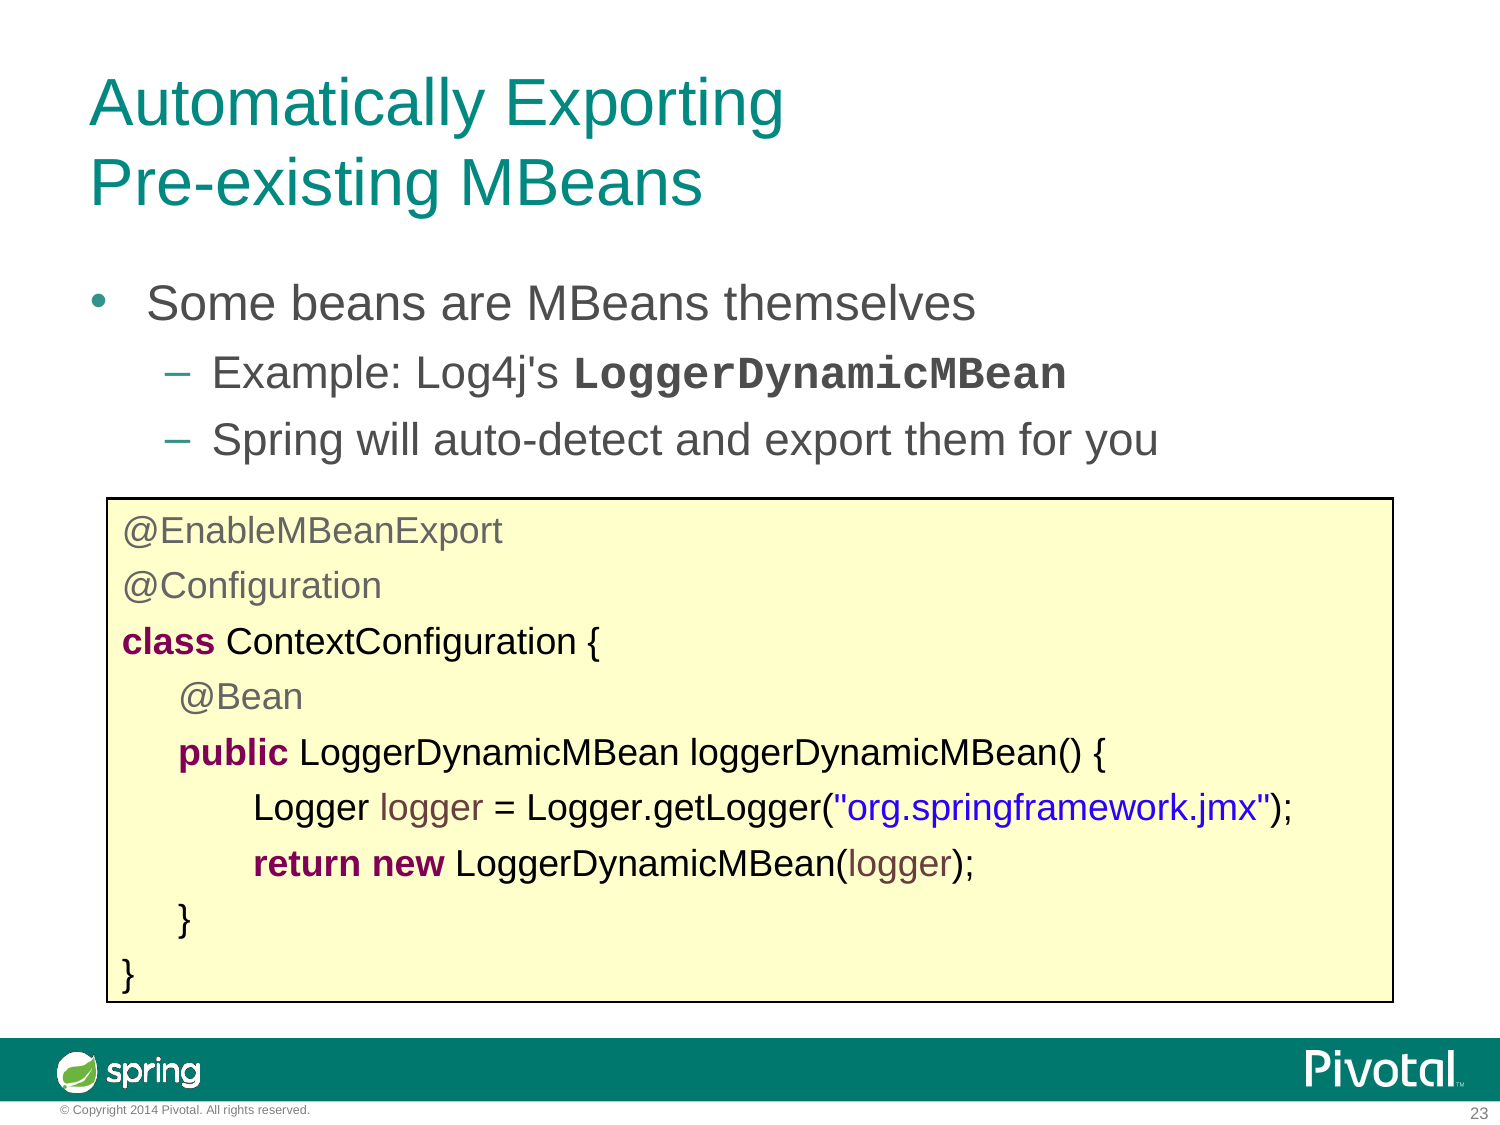

# Automatically Exporting Pre-existing MBeans
Some beans are MBeans themselves
Example: Log4j's LoggerDynamicMBean
Spring will auto-detect and export them for you
@EnableMBeanExport
@Configuration
class ContextConfiguration {
	@Bean
	public LoggerDynamicMBean loggerDynamicMBean() {
		Logger logger = Logger.getLogger("org.springframework.jmx");
		return new LoggerDynamicMBean(logger);
	}
}